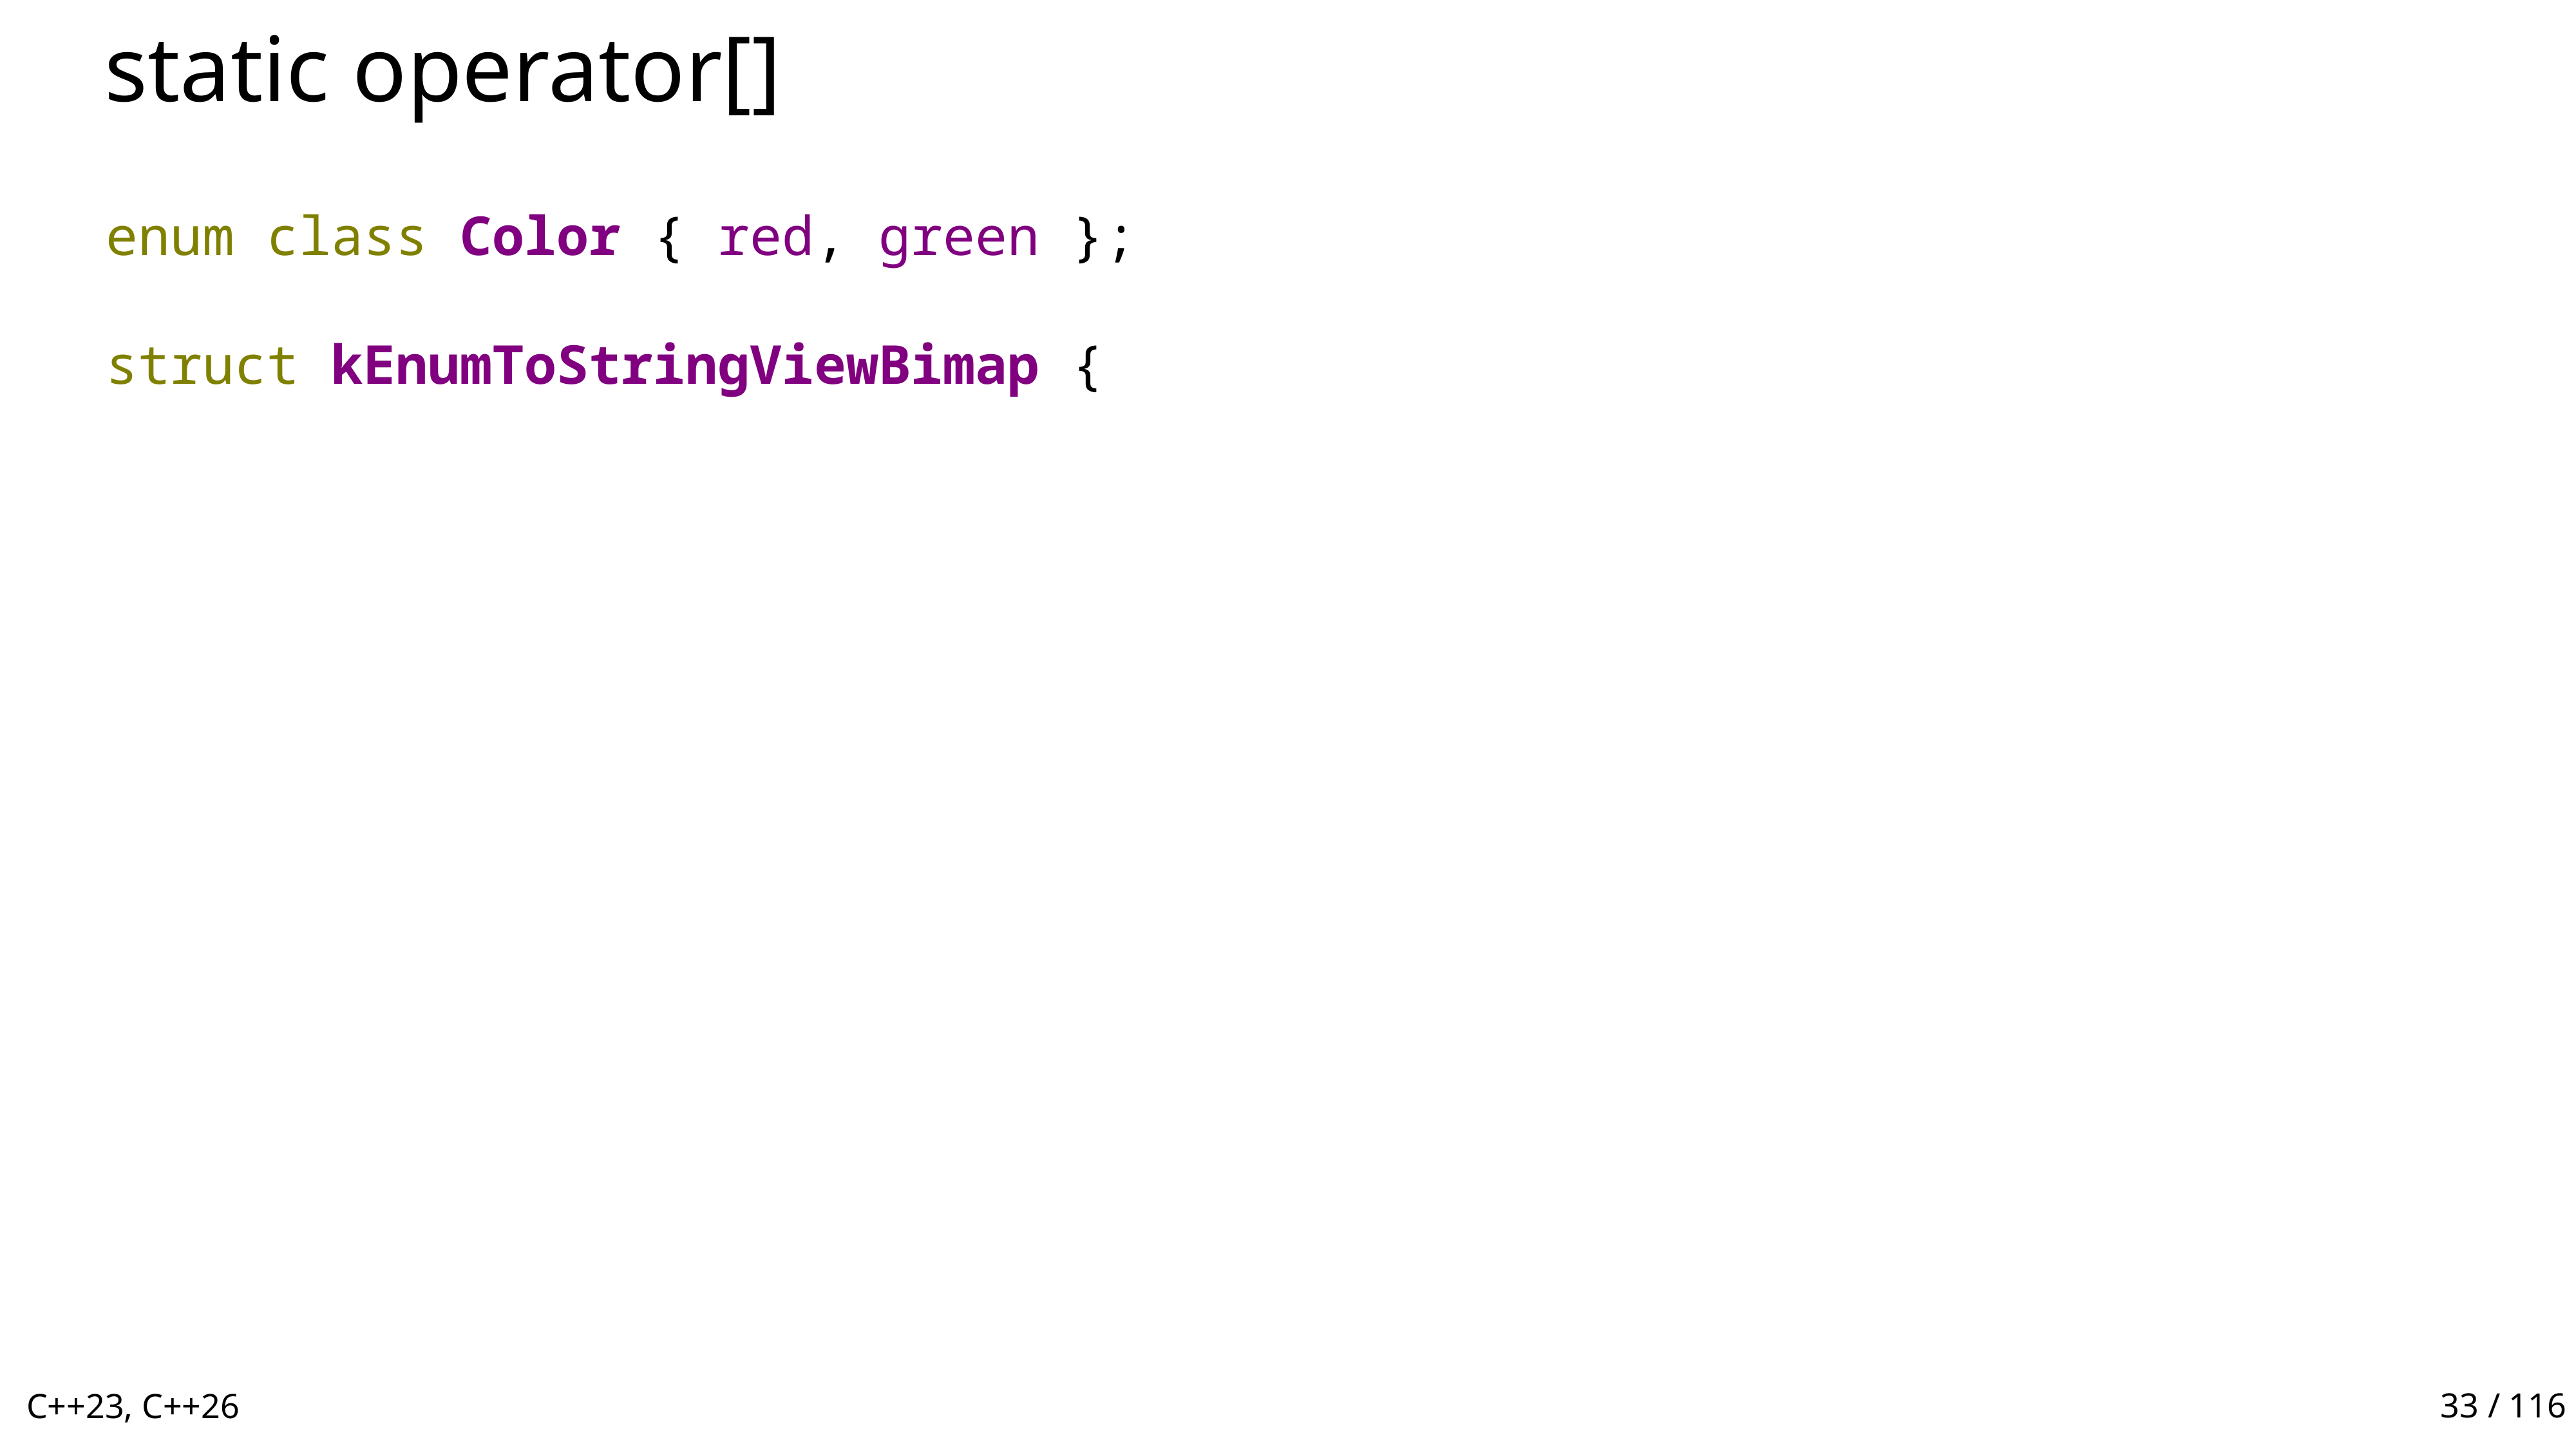

static operator[]
# enum class Color { red, green };
struct kEnumToStringViewBimap {
C++23, C++26